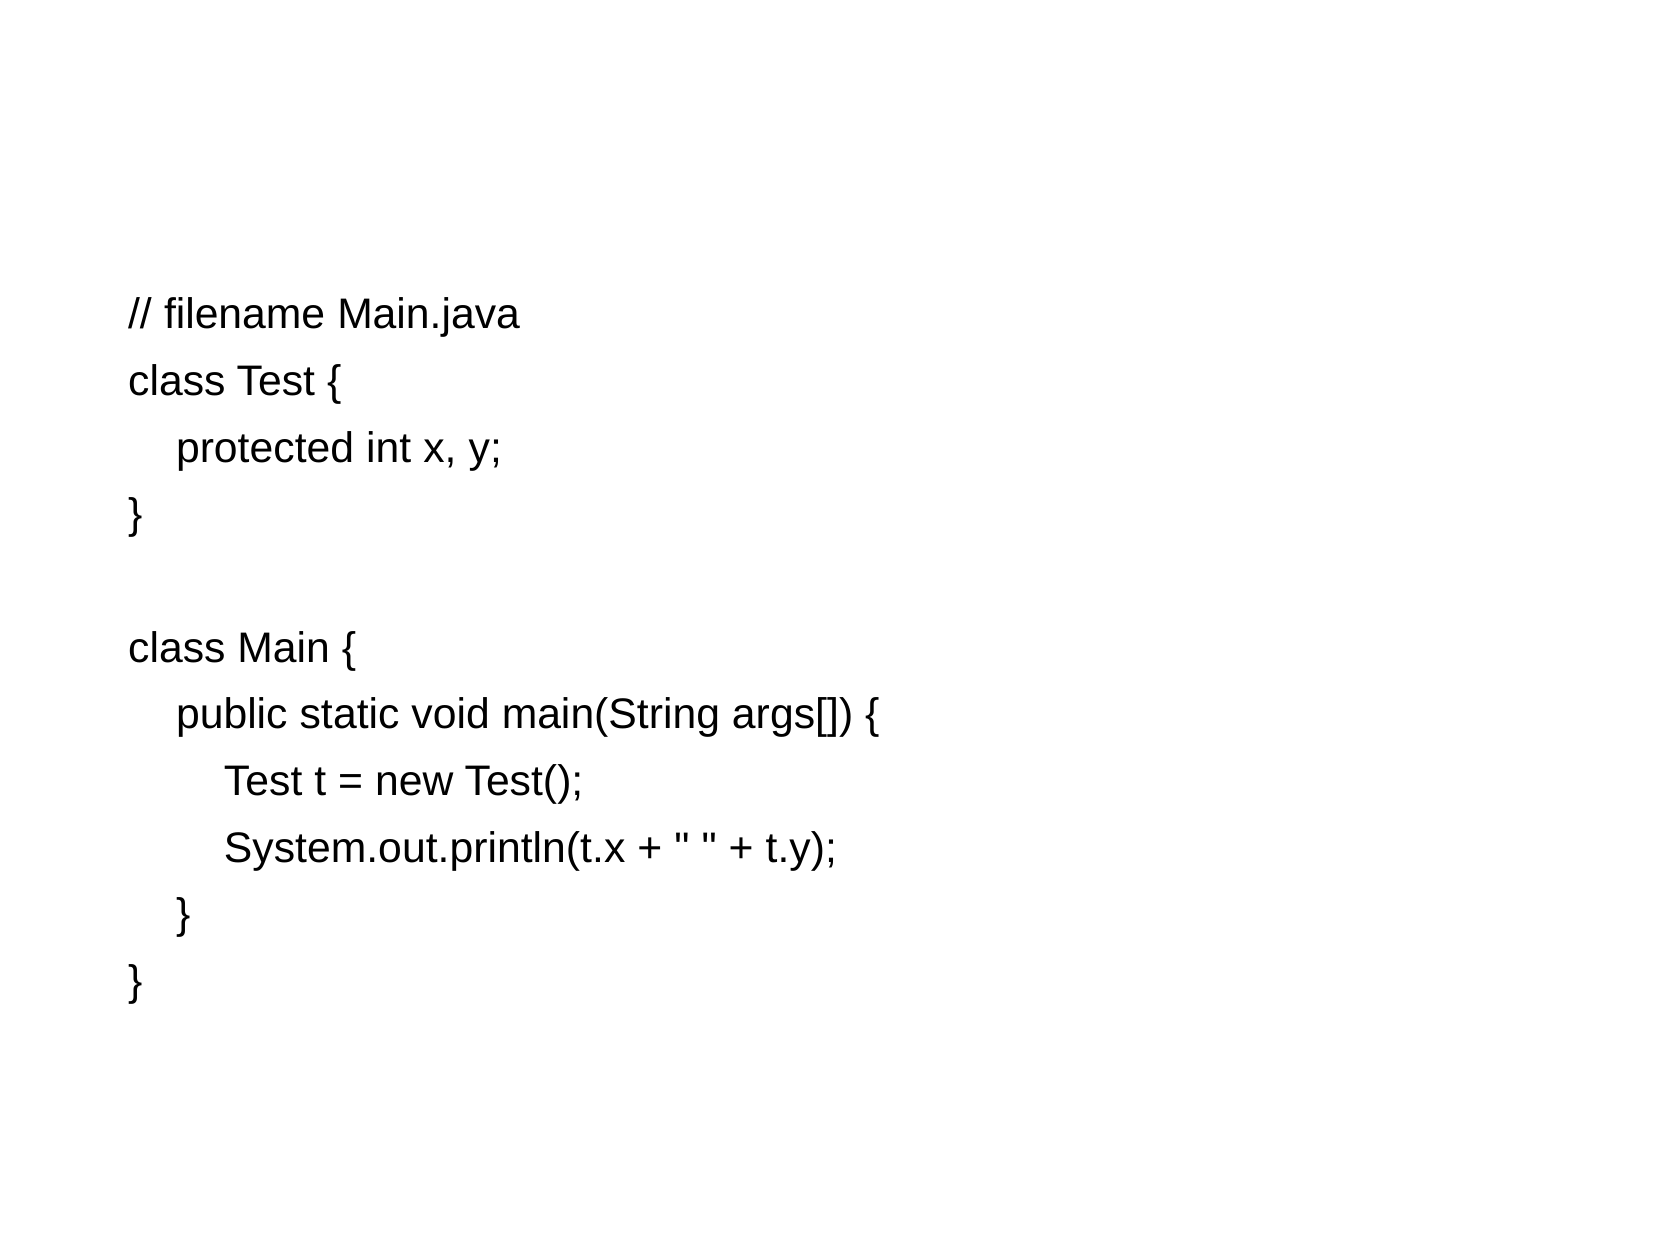

#
// filename Main.java
class Test {
 protected int x, y;
}
class Main {
 public static void main(String args[]) {
 Test t = new Test();
 System.out.println(t.x + " " + t.y);
 }
}